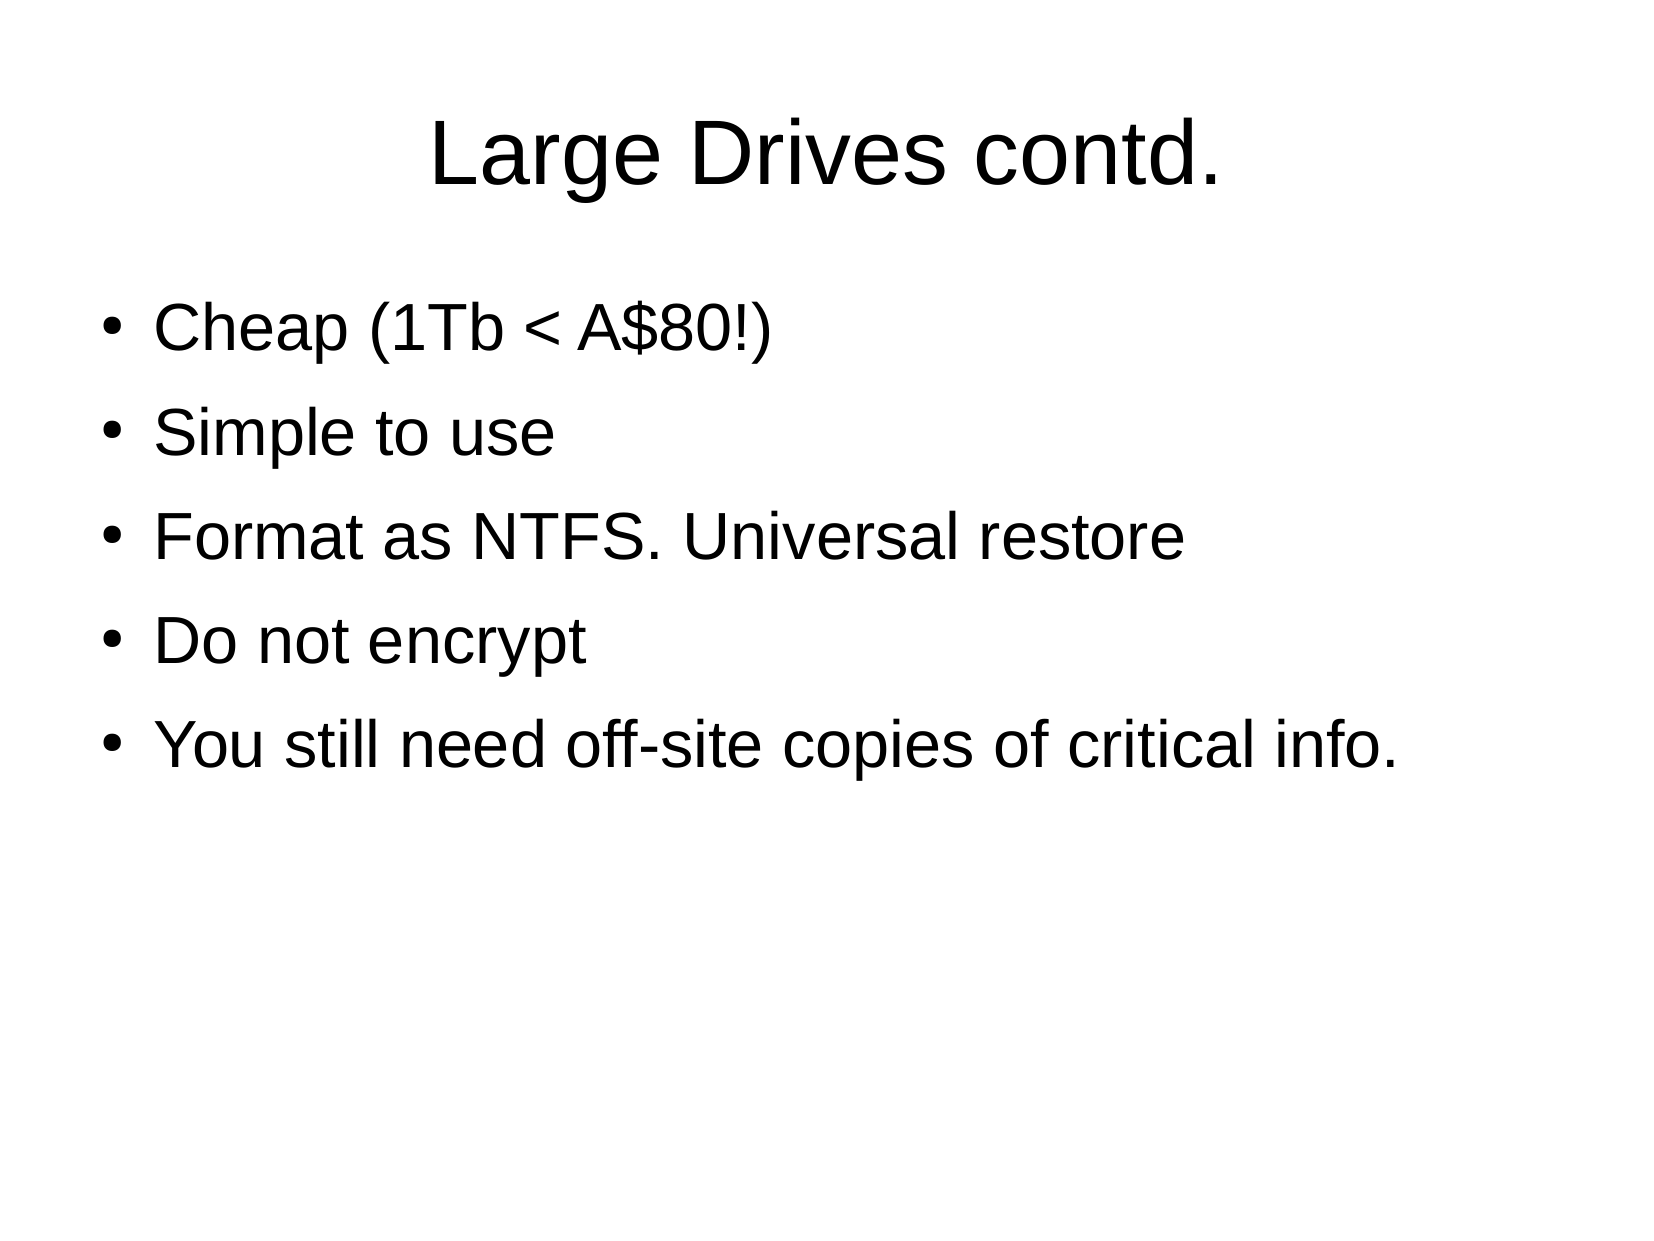

# Large Drives contd.
Cheap (1Tb < A$80!)
Simple to use
Format as NTFS. Universal restore
Do not encrypt
You still need off-site copies of critical info.